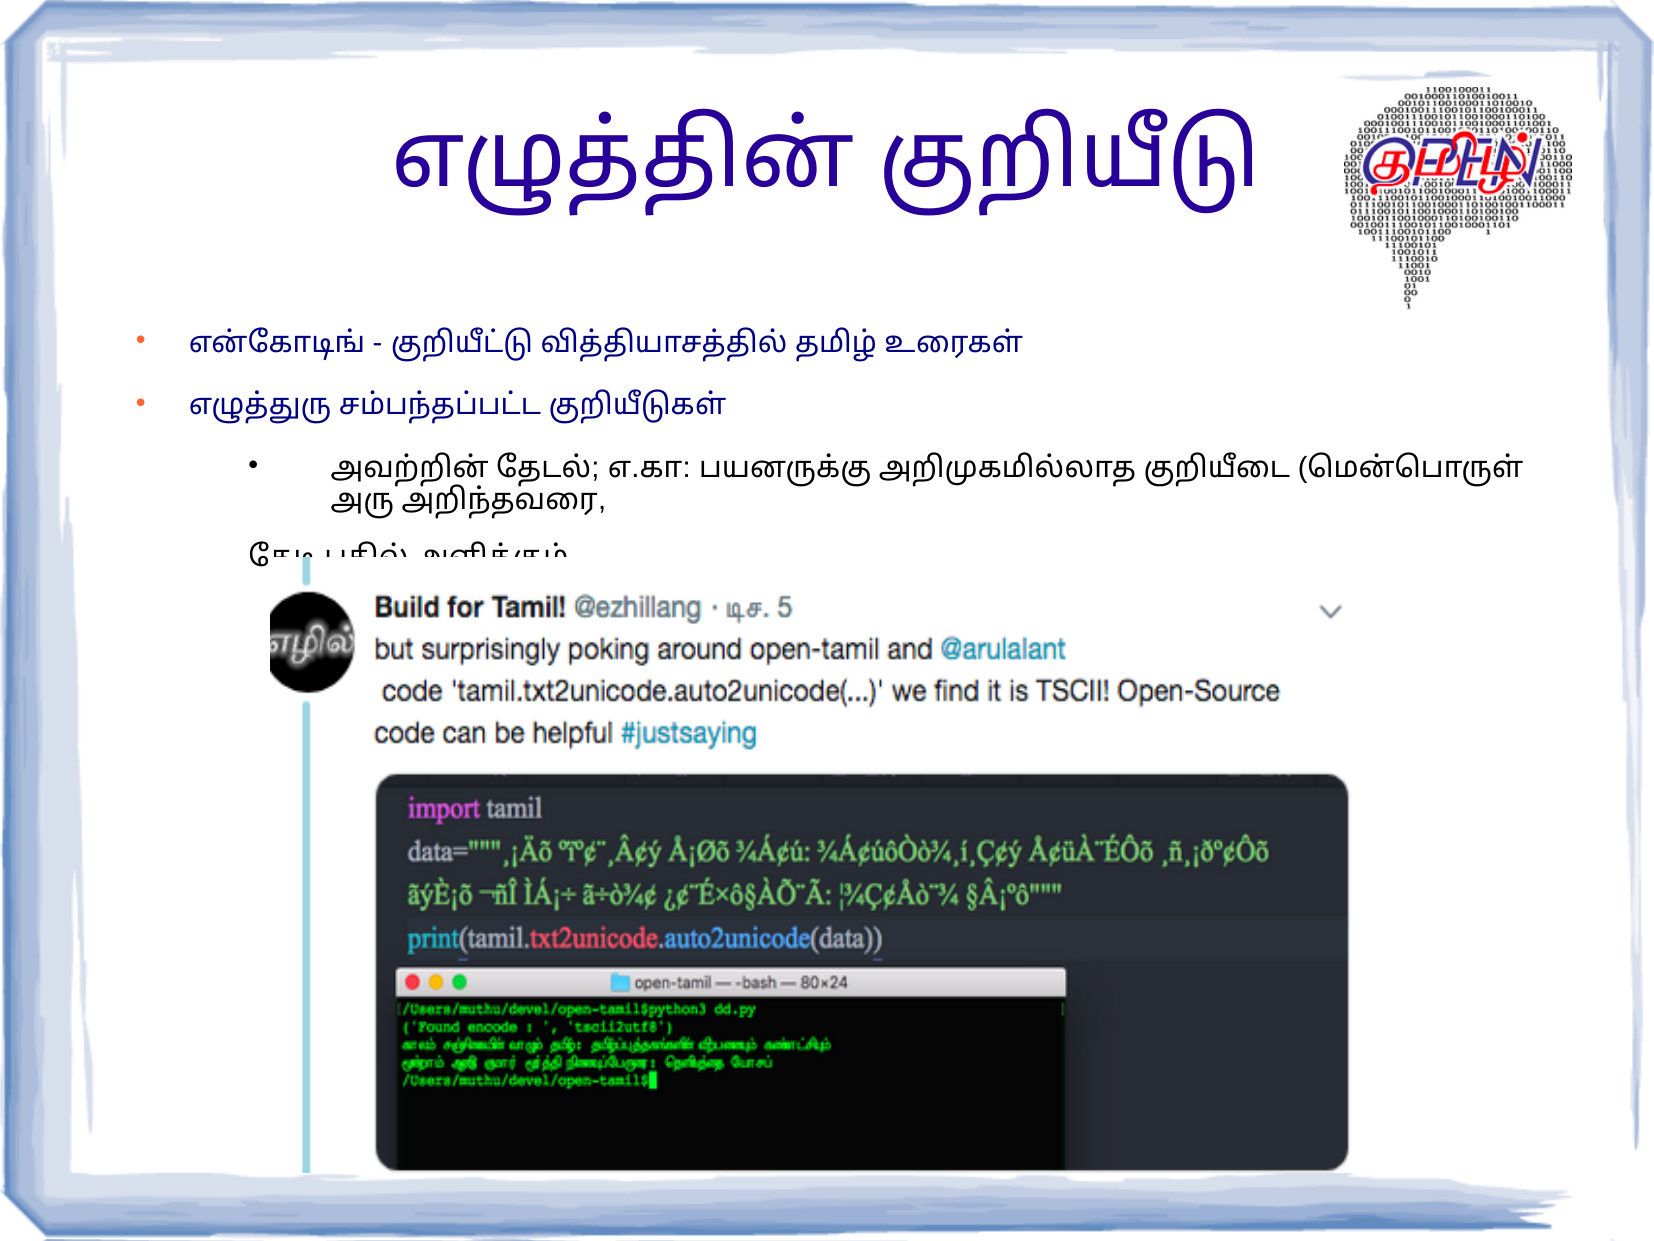

# எழுத்தின் குறியீடு
என்கோடிங் - குறியீட்டு வித்தியாசத்தில் தமிழ் உரைகள்
எழுத்துரு சம்பந்தப்பட்ட குறியீடுகள்
அவற்றின் தேடல்; எ.கா: பயனருக்கு அறிமுகமில்லாத குறியீடை (மென்பொருள் அரு அறிந்தவரை,
தேடி பதில் அளிக்கும்.